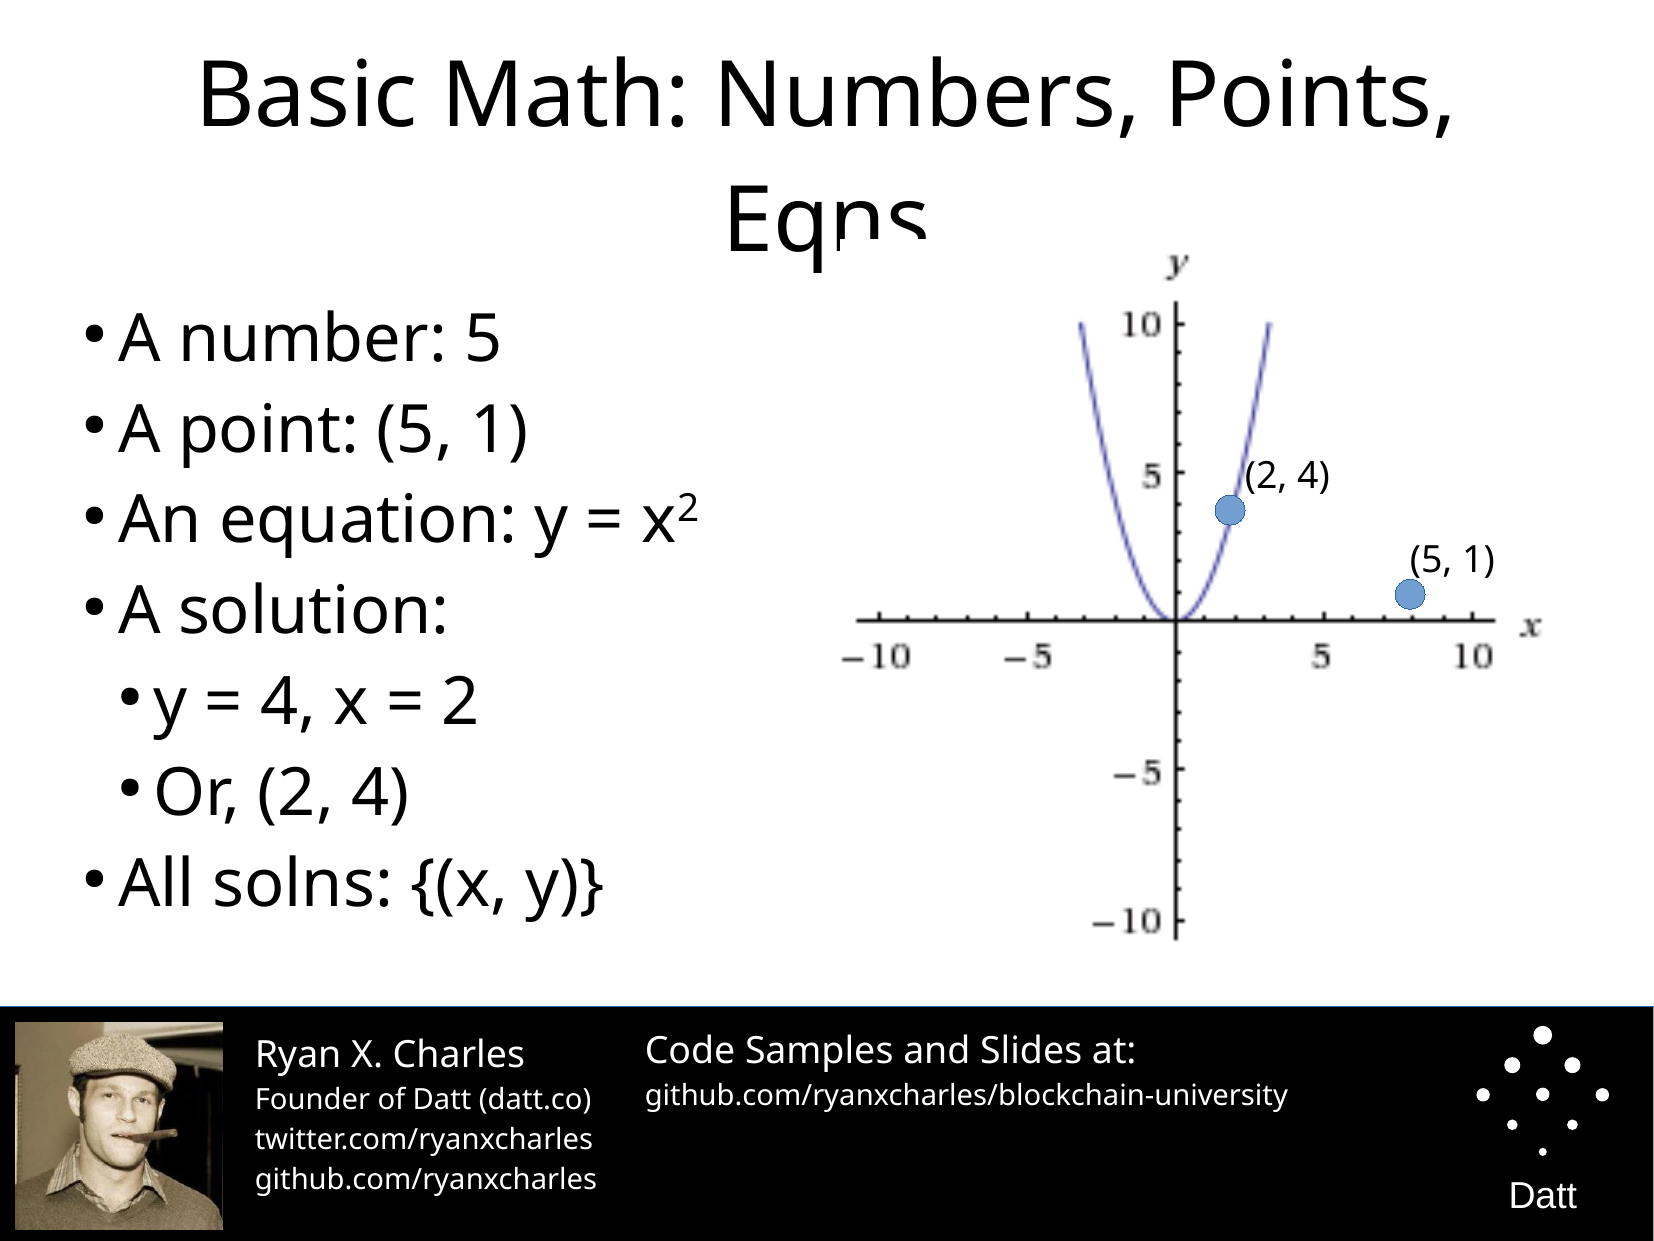

Basic Math: Numbers, Points, Eqns
# A number: 5
A point: (5, 1)
An equation: y = x2
A solution:
y = 4, x = 2
Or, (2, 4)
All solns: {(x, y)}
(2, 4)
(5, 1)
Code Samples and Slides at:
github.com/ryanxcharles/blockchain-university
Ryan X. Charles
Founder of Datt (datt.co)
twitter.com/ryanxcharles
github.com/ryanxcharles
Datt